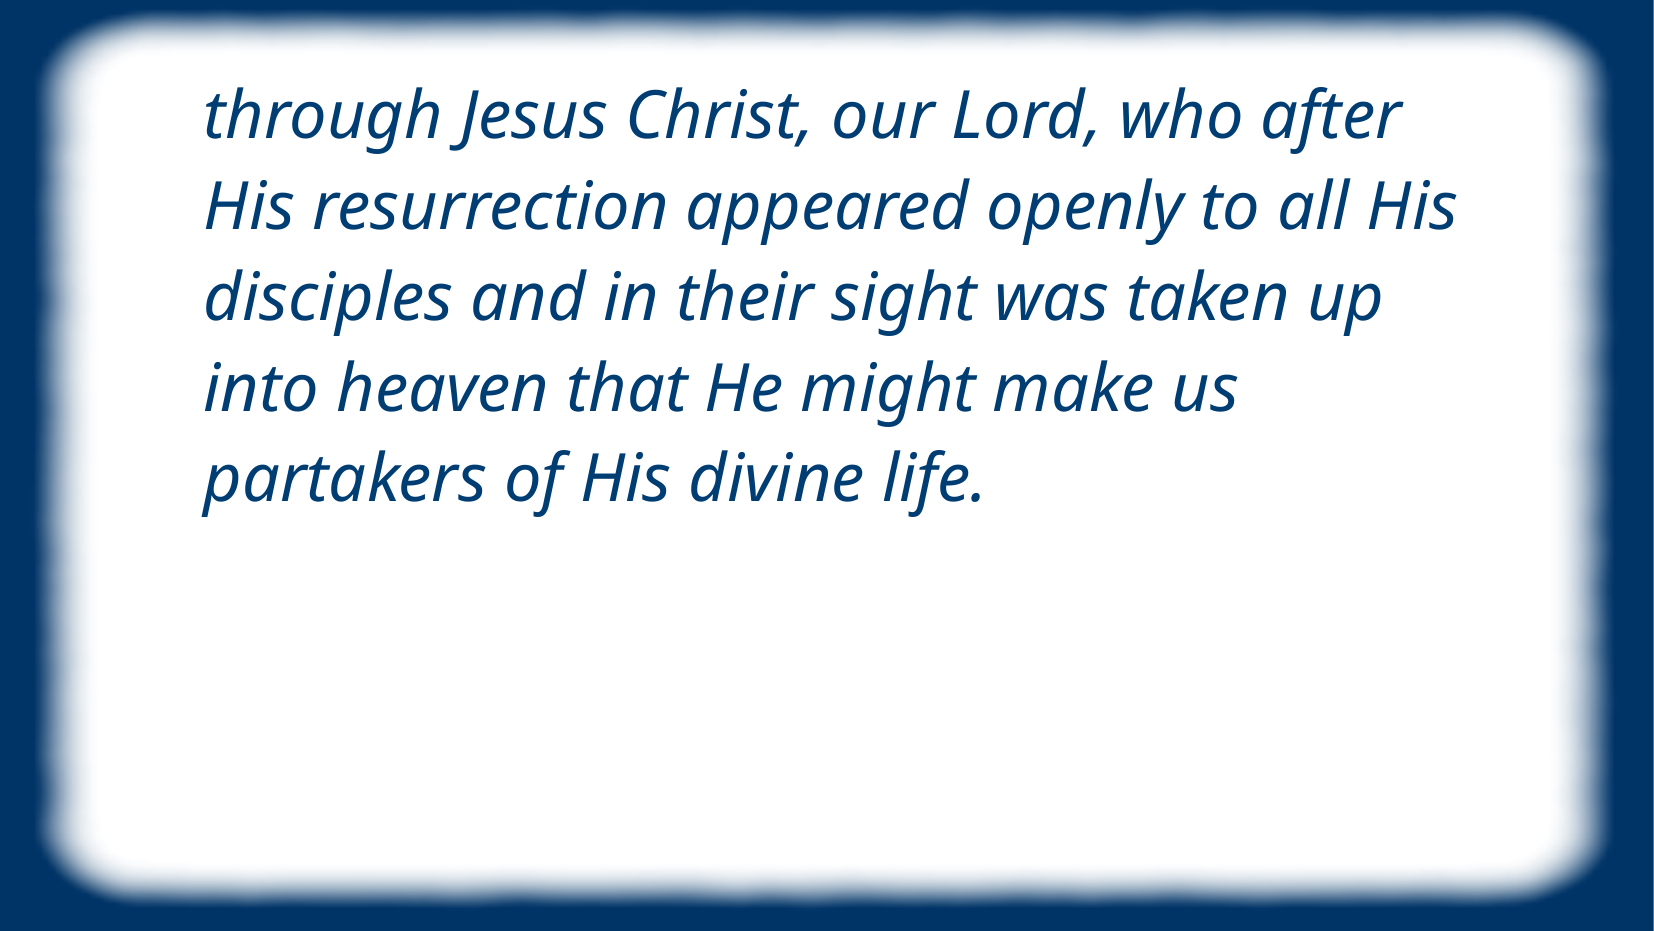

through Jesus Christ, our Lord, who after
 His resurrection appeared openly to all His
 disciples and in their sight was taken up
 into heaven that He might make us
 partakers of His divine life.